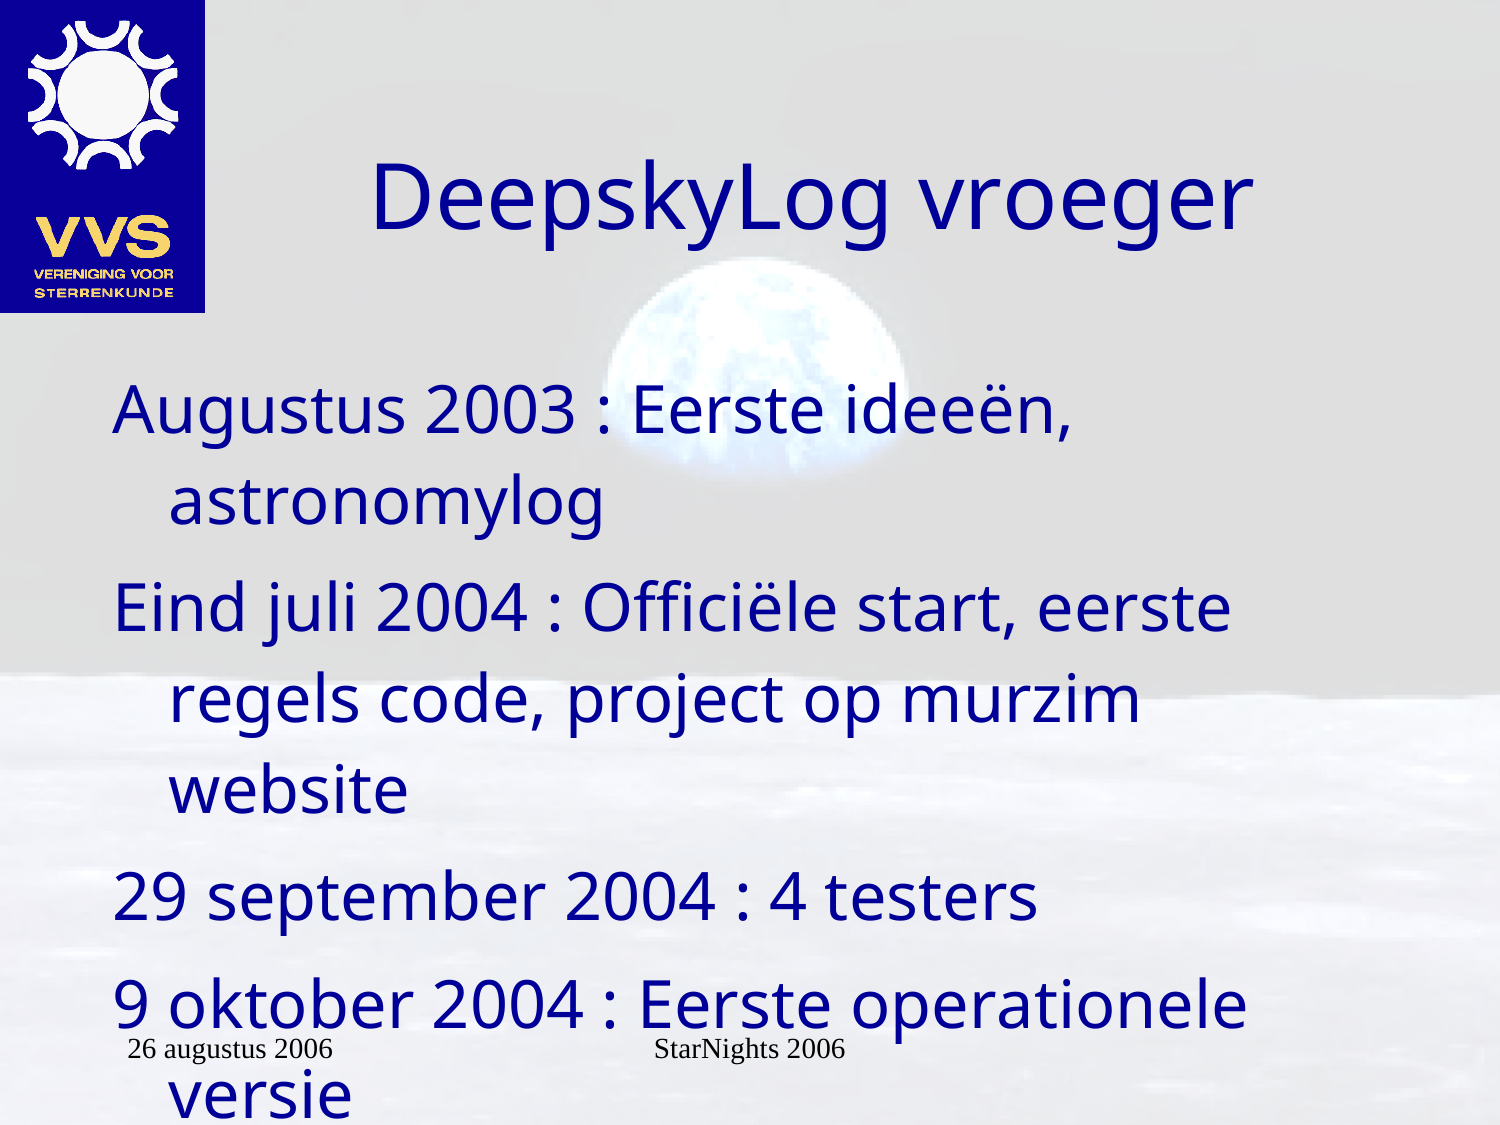

# DeepskyLog vroeger
Augustus 2003 : Eerste ideeën, astronomylog
Eind juli 2004 : Officiële start, eerste regels code, project op murzim website
29 september 2004 : 4 testers
9 oktober 2004 : Eerste operationele versie
26 augustus 2006
StarNights 2006